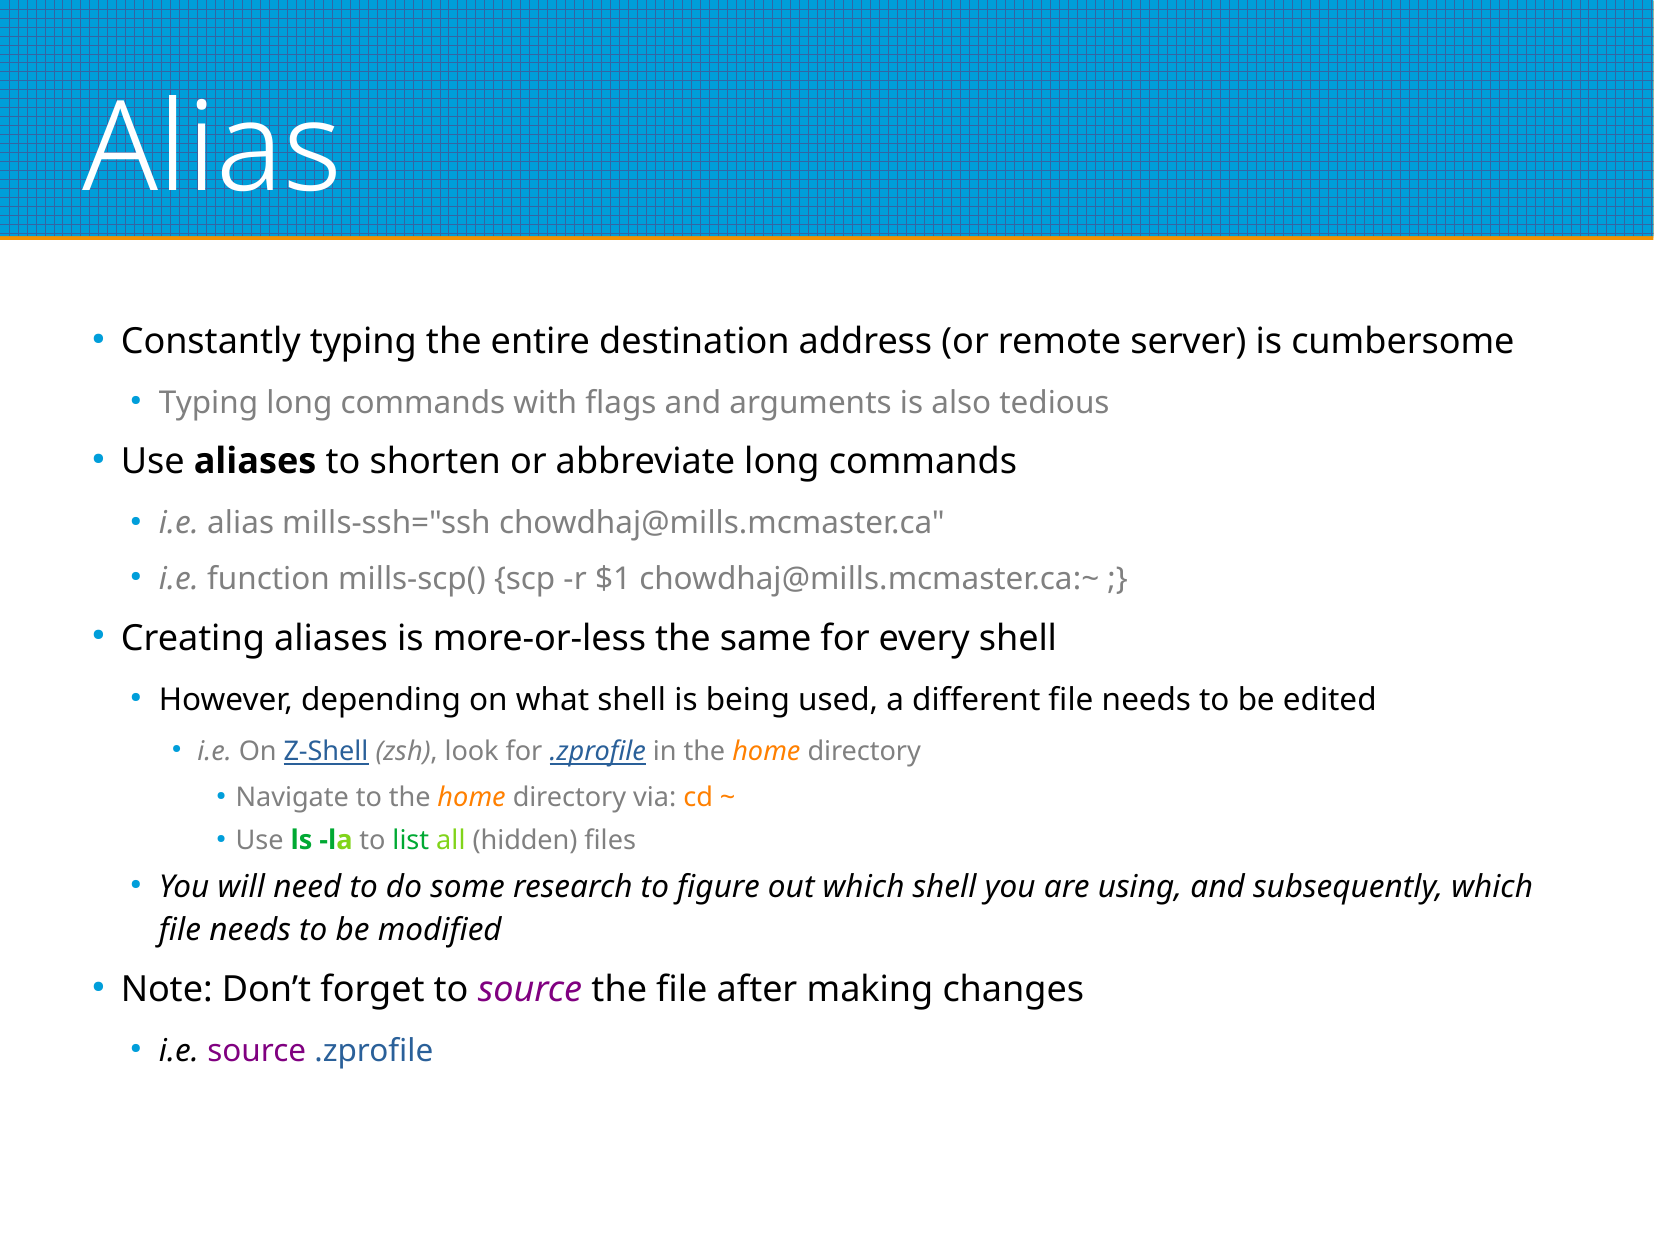

# Alias
Constantly typing the entire destination address (or remote server) is cumbersome
Typing long commands with flags and arguments is also tedious
Use aliases to shorten or abbreviate long commands
i.e. alias mills-ssh="ssh chowdhaj@mills.mcmaster.ca"
i.e. function mills-scp() {scp -r $1 chowdhaj@mills.mcmaster.ca:~ ;}
Creating aliases is more-or-less the same for every shell
However, depending on what shell is being used, a different file needs to be edited
i.e. On Z-Shell (zsh), look for .zprofile in the home directory
Navigate to the home directory via: cd ~
Use ls -la to list all (hidden) files
You will need to do some research to figure out which shell you are using, and subsequently, which file needs to be modified
Note: Don’t forget to source the file after making changes
i.e. source .zprofile